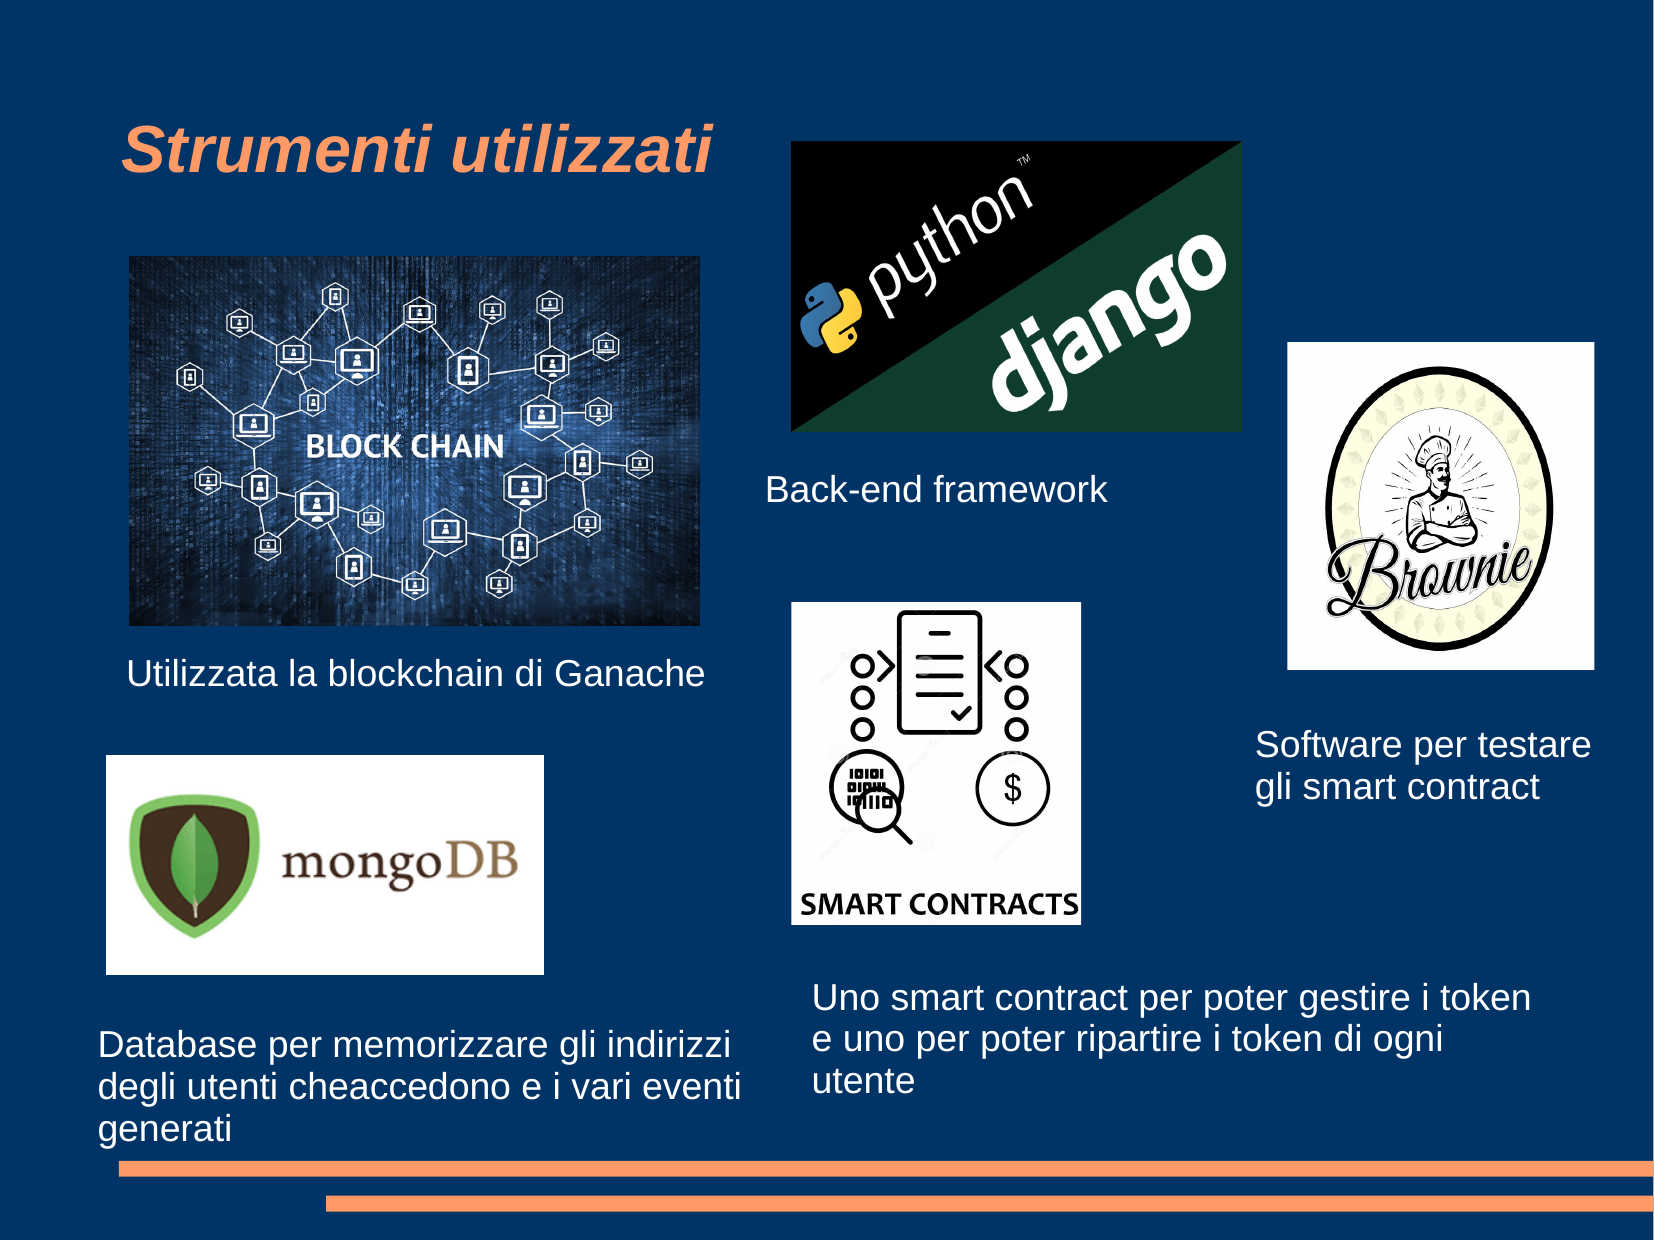

# Strumenti utilizzati
Back-end framework
Utilizzata la blockchain di Ganache
Software per testare
gli smart contract
Uno smart contract per poter gestire i token e uno per poter ripartire i token di ogni utente
Database per memorizzare gli indirizzi
degli utenti cheaccedono e i vari eventi
generati